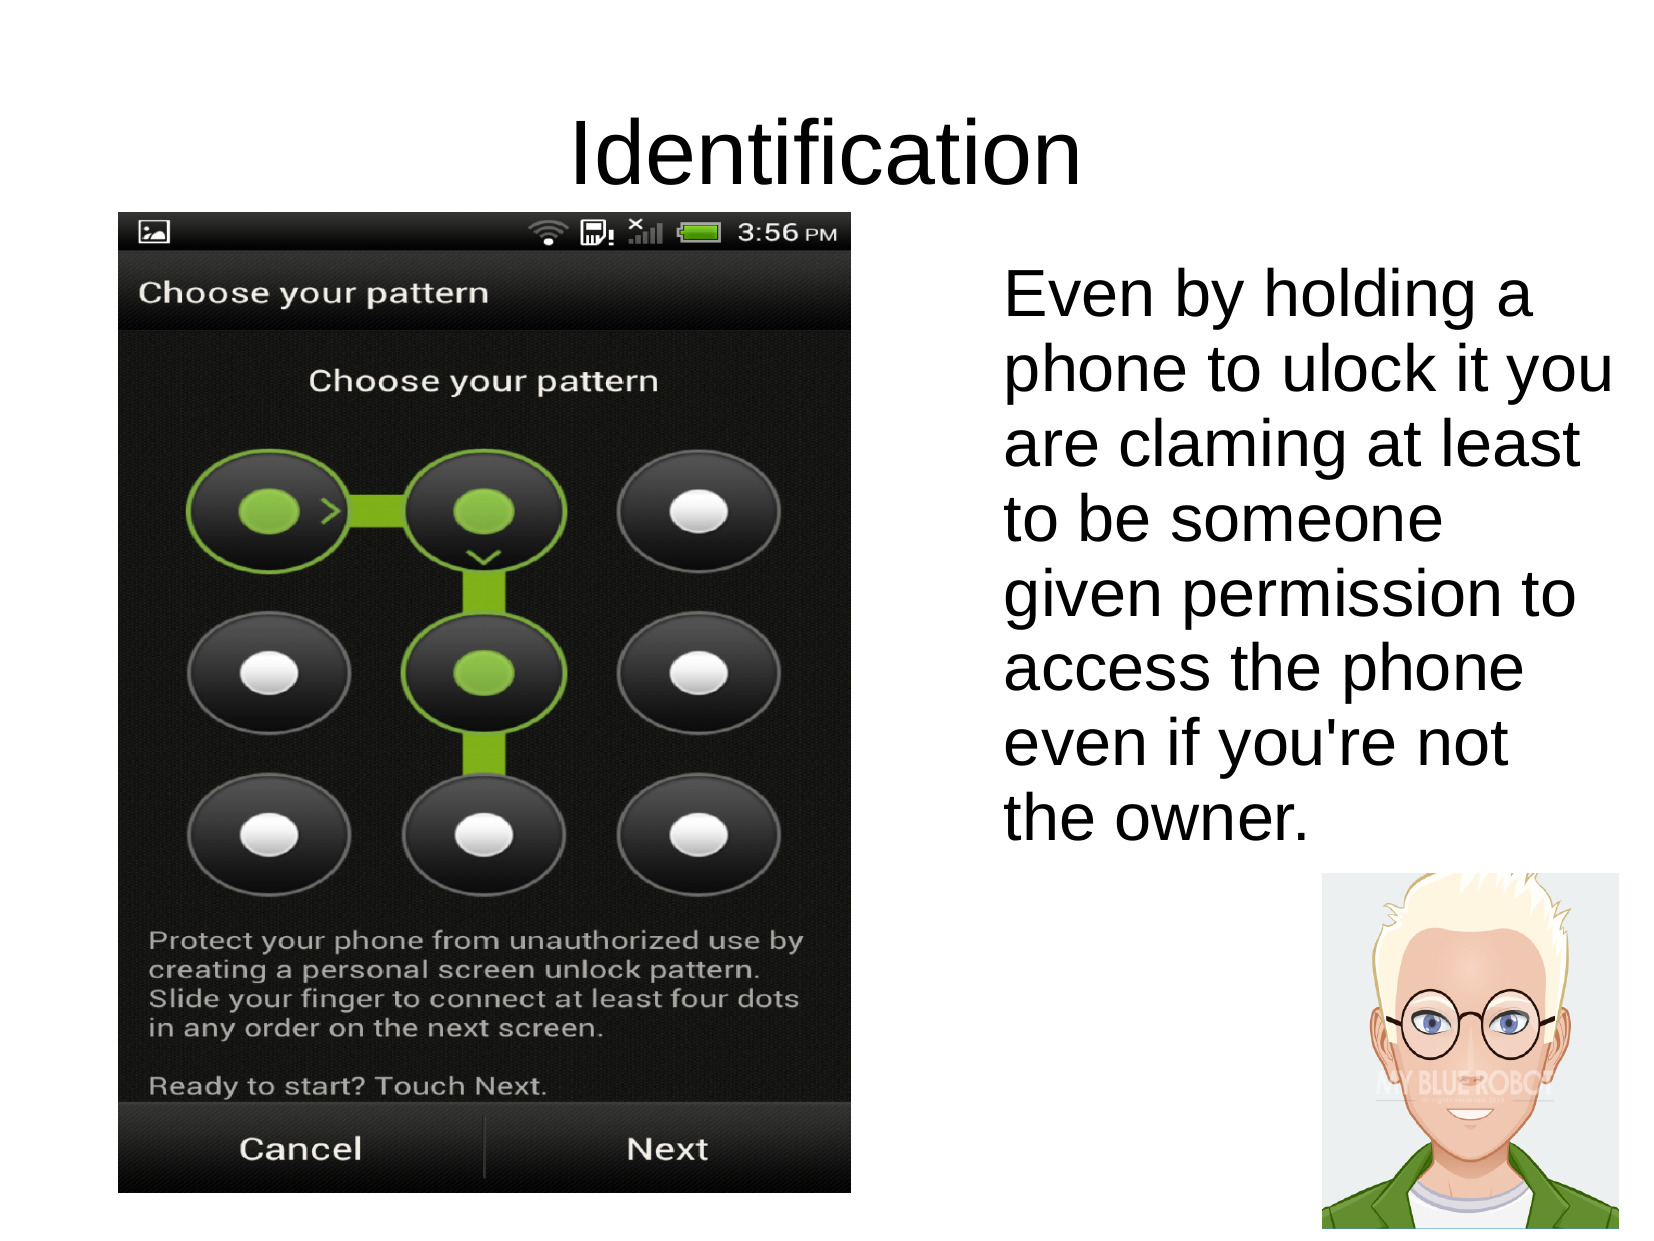

# Identification
Even by holding a phone to ulock it you are claming at least to be someone given permission to access the phone even if you're not the owner.